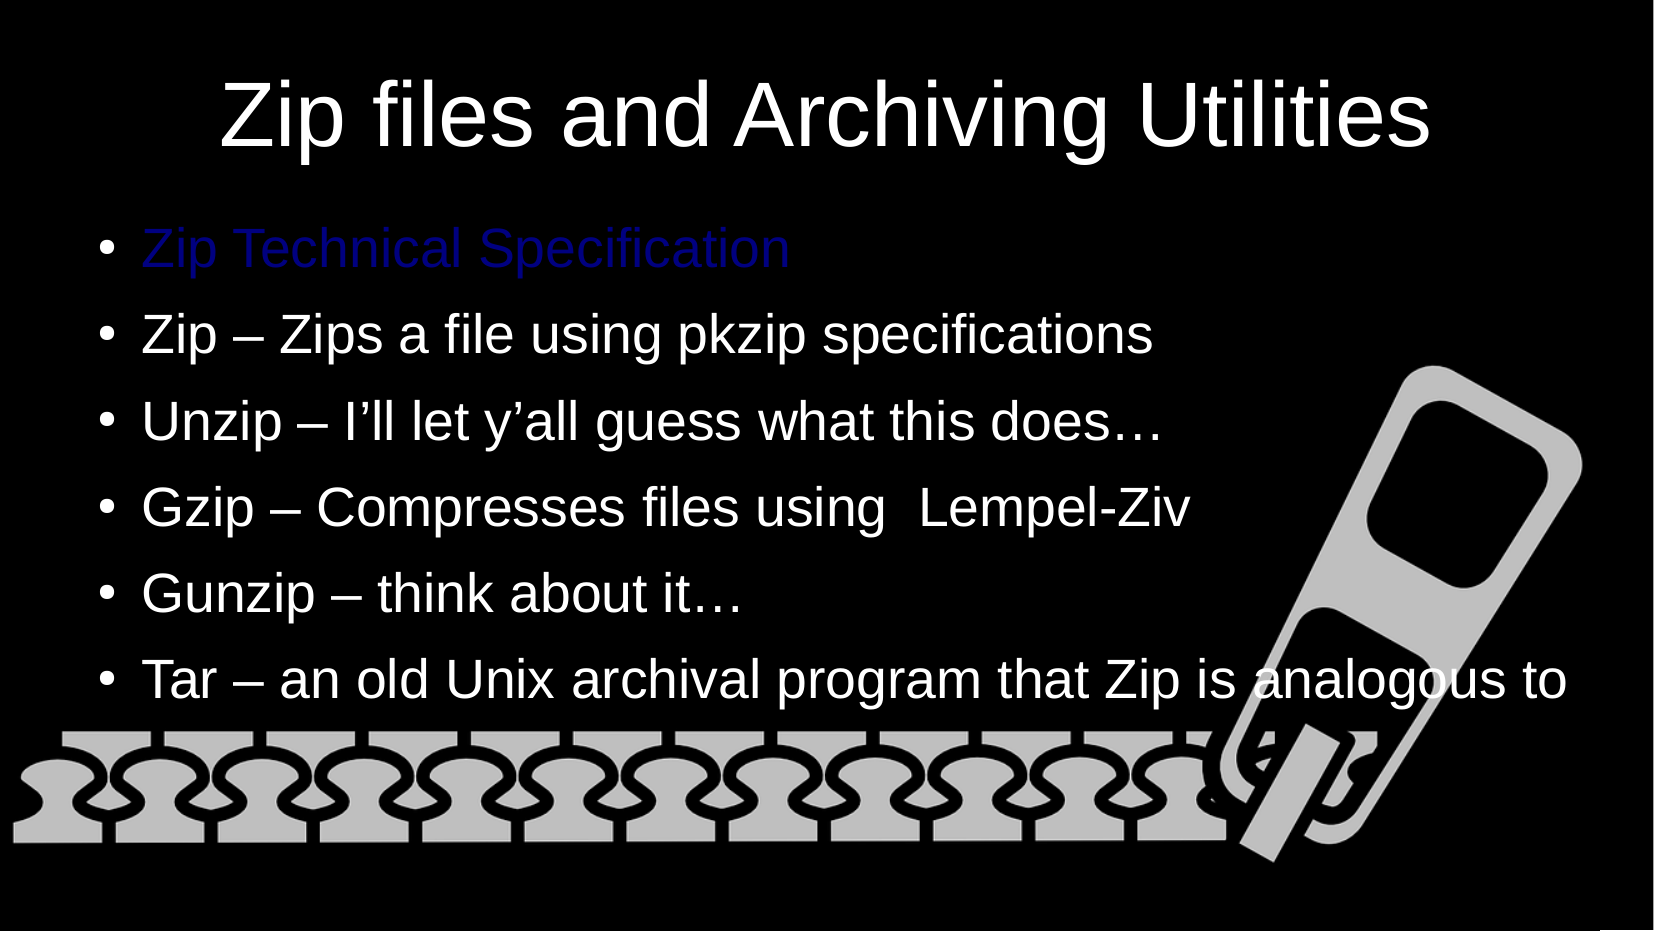

# Zip files and Archiving Utilities
Zip Technical Specification
Zip – Zips a file using pkzip specifications
Unzip – I’ll let y’all guess what this does…
Gzip – Compresses files using Lempel-Ziv
Gunzip – think about it…
Tar – an old Unix archival program that Zip is analogous to